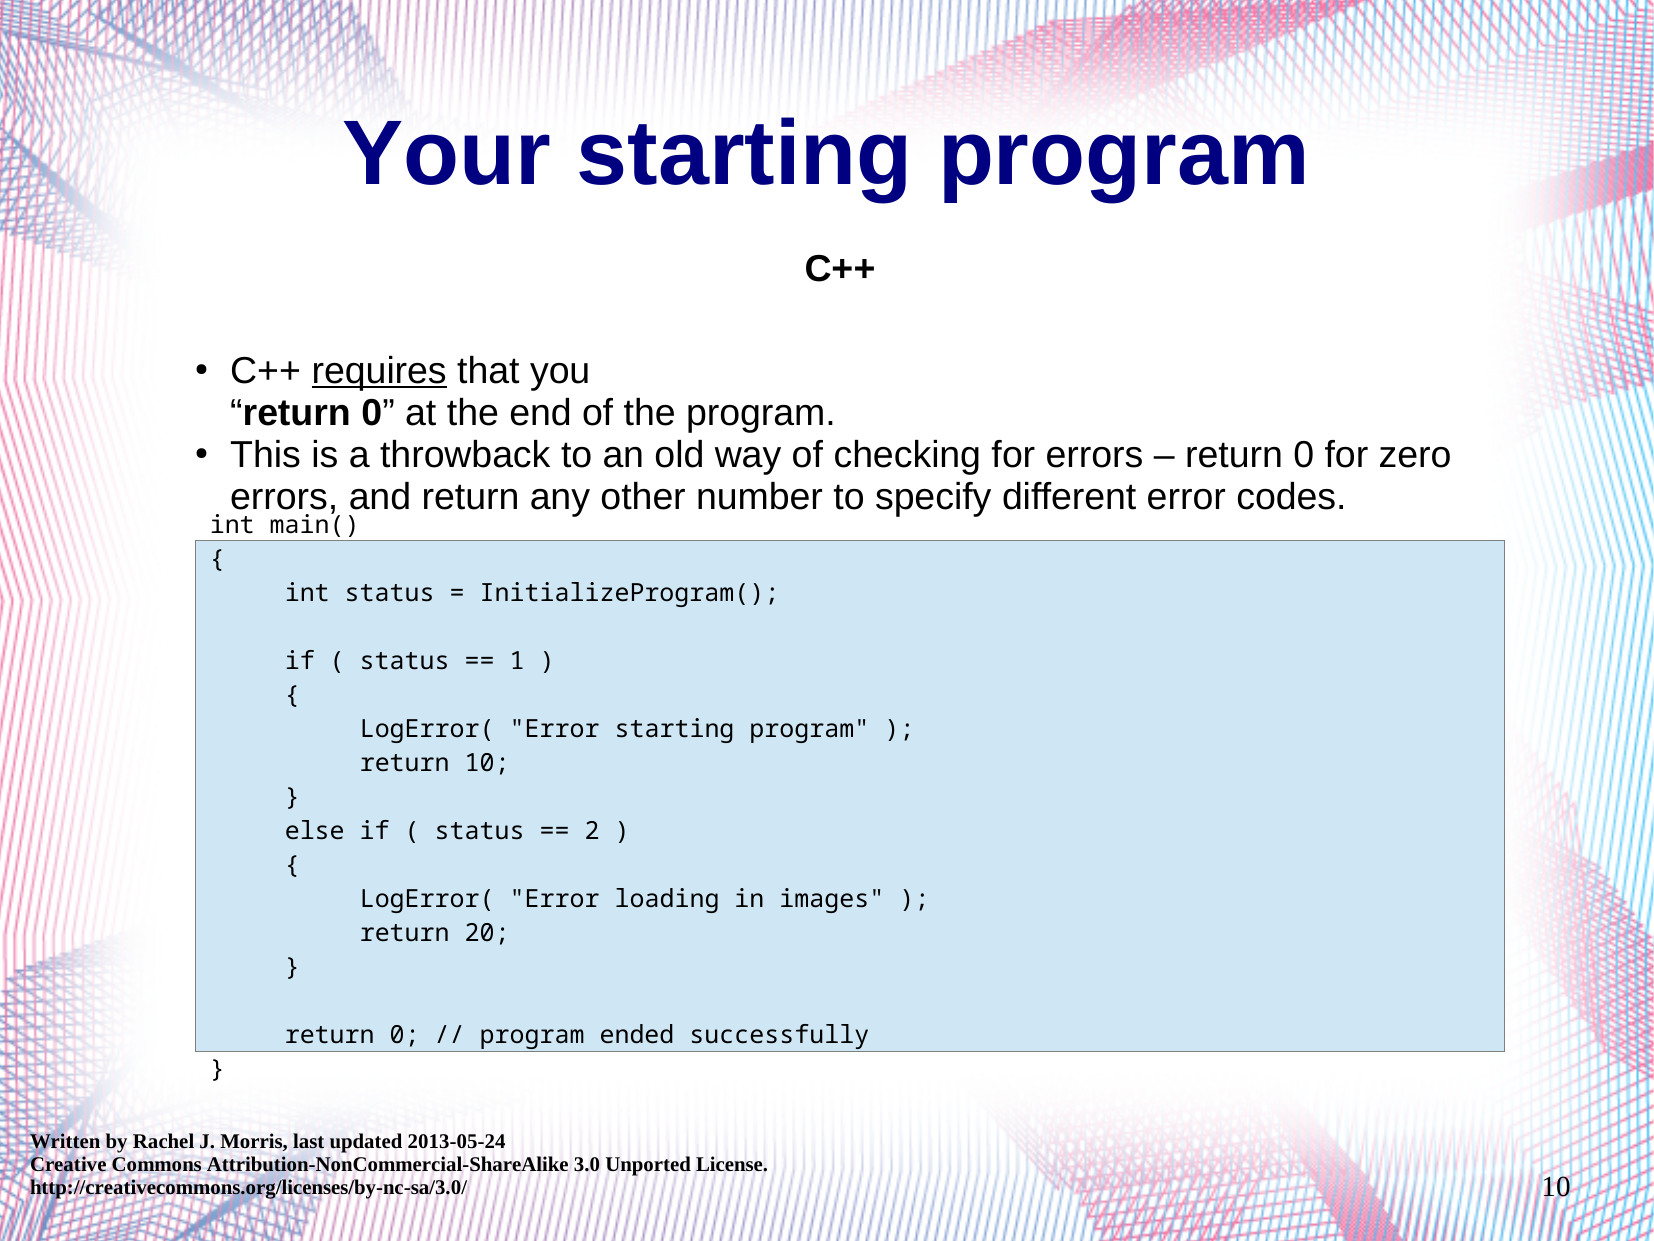

# Your starting program
C++
C++ requires that you
“return 0” at the end of the program.
This is a throwback to an old way of checking for errors – return 0 for zero errors, and return any other number to specify different error codes.
int main()
{
	int status = InitializeProgram();
	if ( status == 1 )
	{
		LogError( "Error starting program" );
		return 10;
	}
	else if ( status == 2 )
	{
		LogError( "Error loading in images" );
		return 20;
	}
	return 0; // program ended successfully
}
10